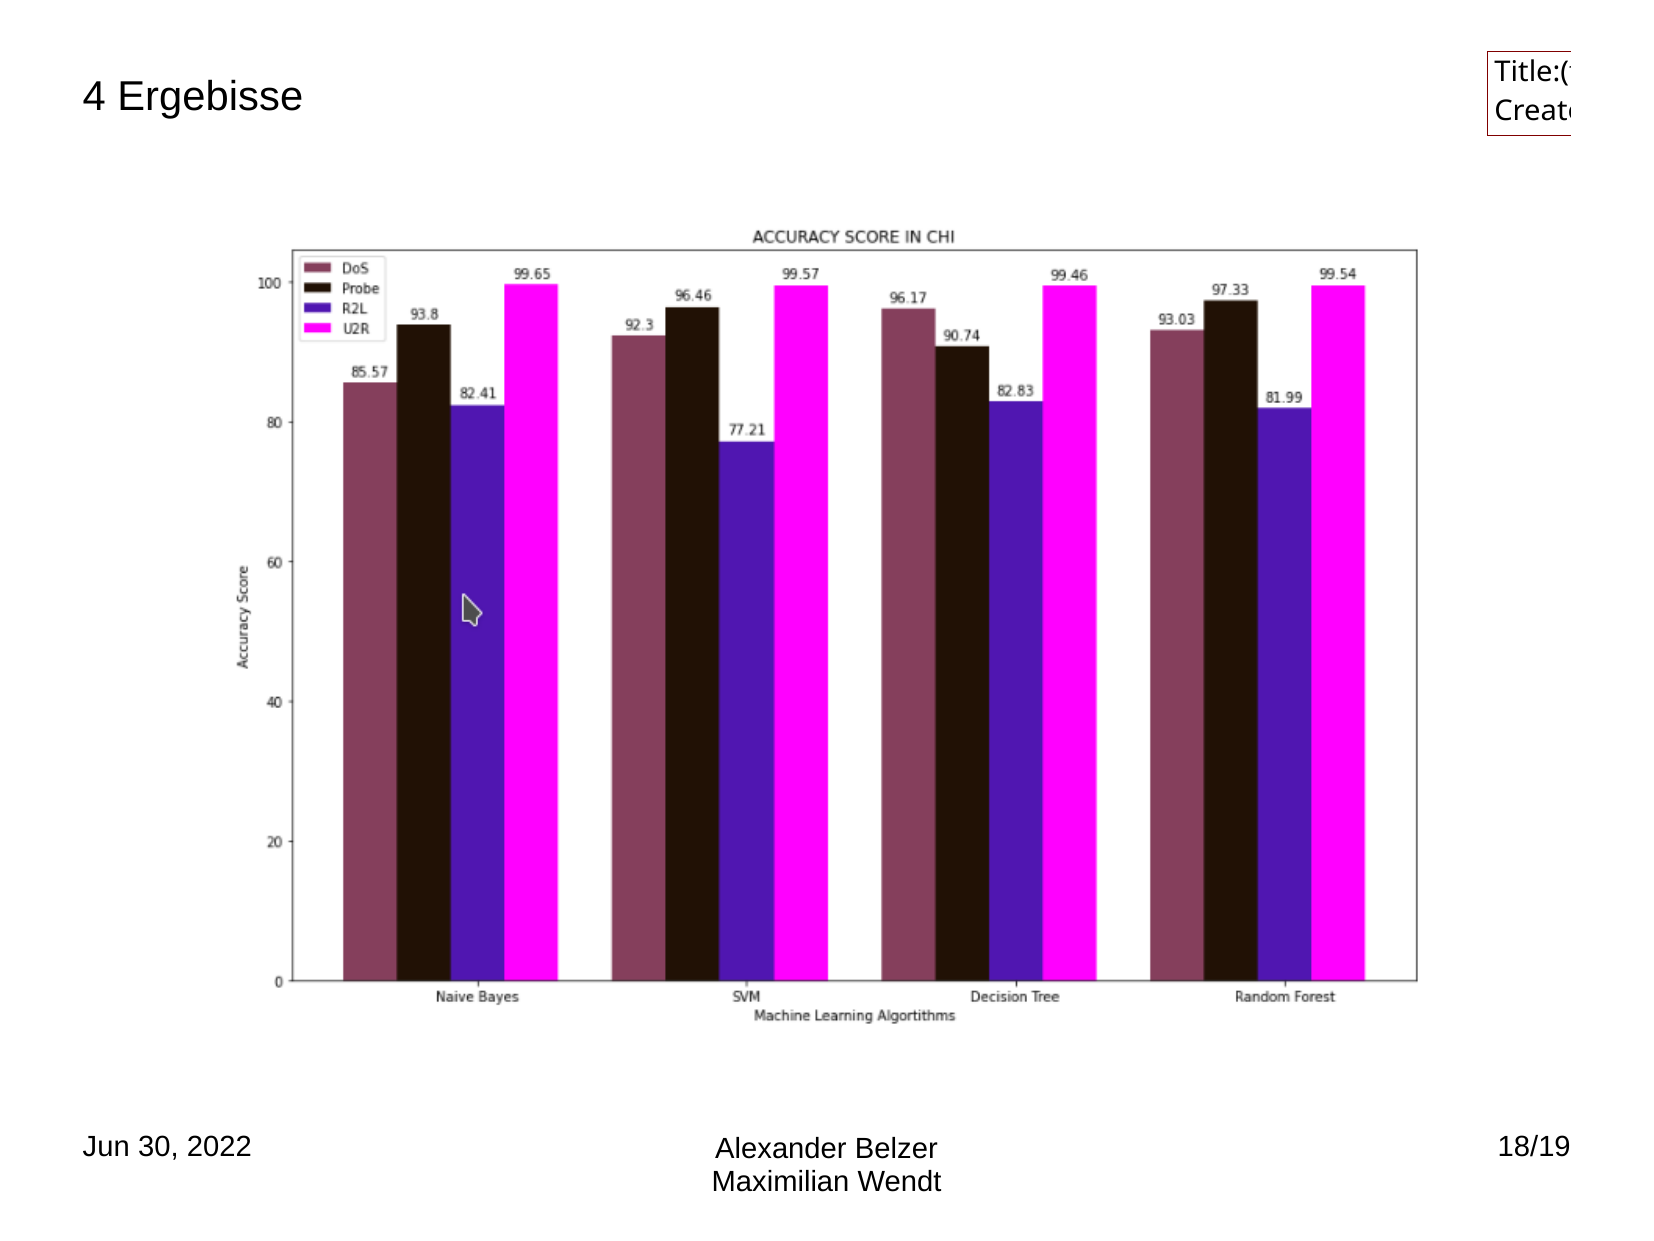

# 4 Ergebisse
Jul 8 2022
18